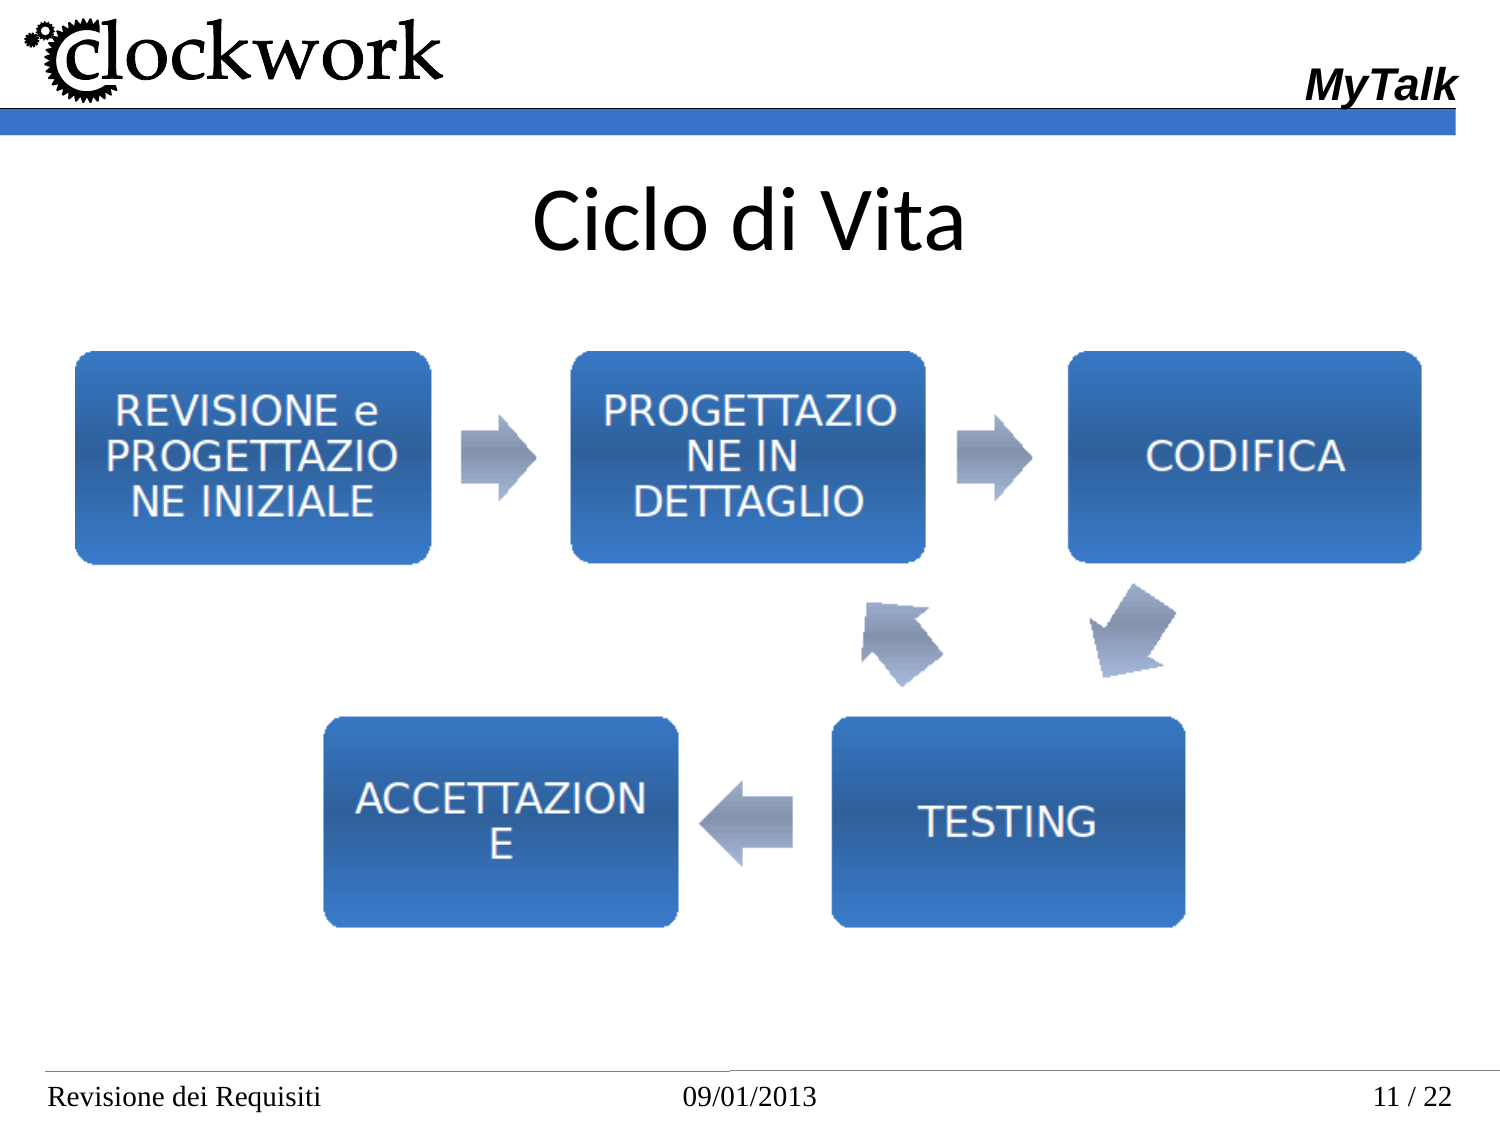

# Ciclo di Vita
Revisione dei Requisiti
09/01/2013
11